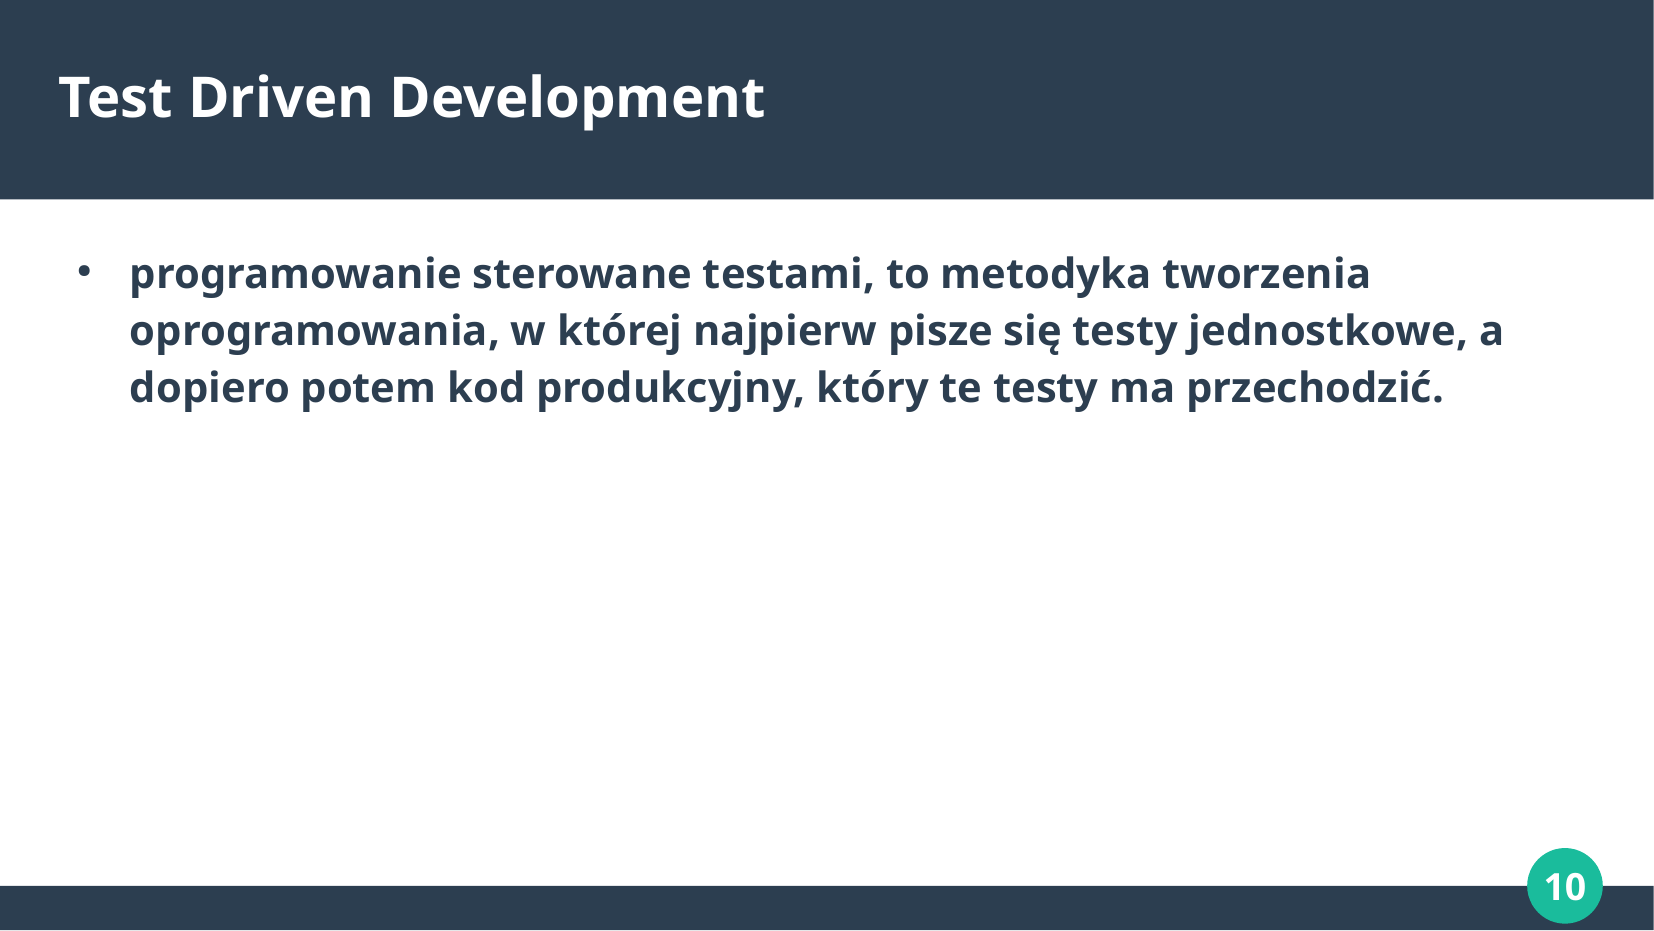

# Test Driven Development
programowanie sterowane testami, to metodyka tworzenia oprogramowania, w której najpierw pisze się testy jednostkowe, a dopiero potem kod produkcyjny, który te testy ma przechodzić.